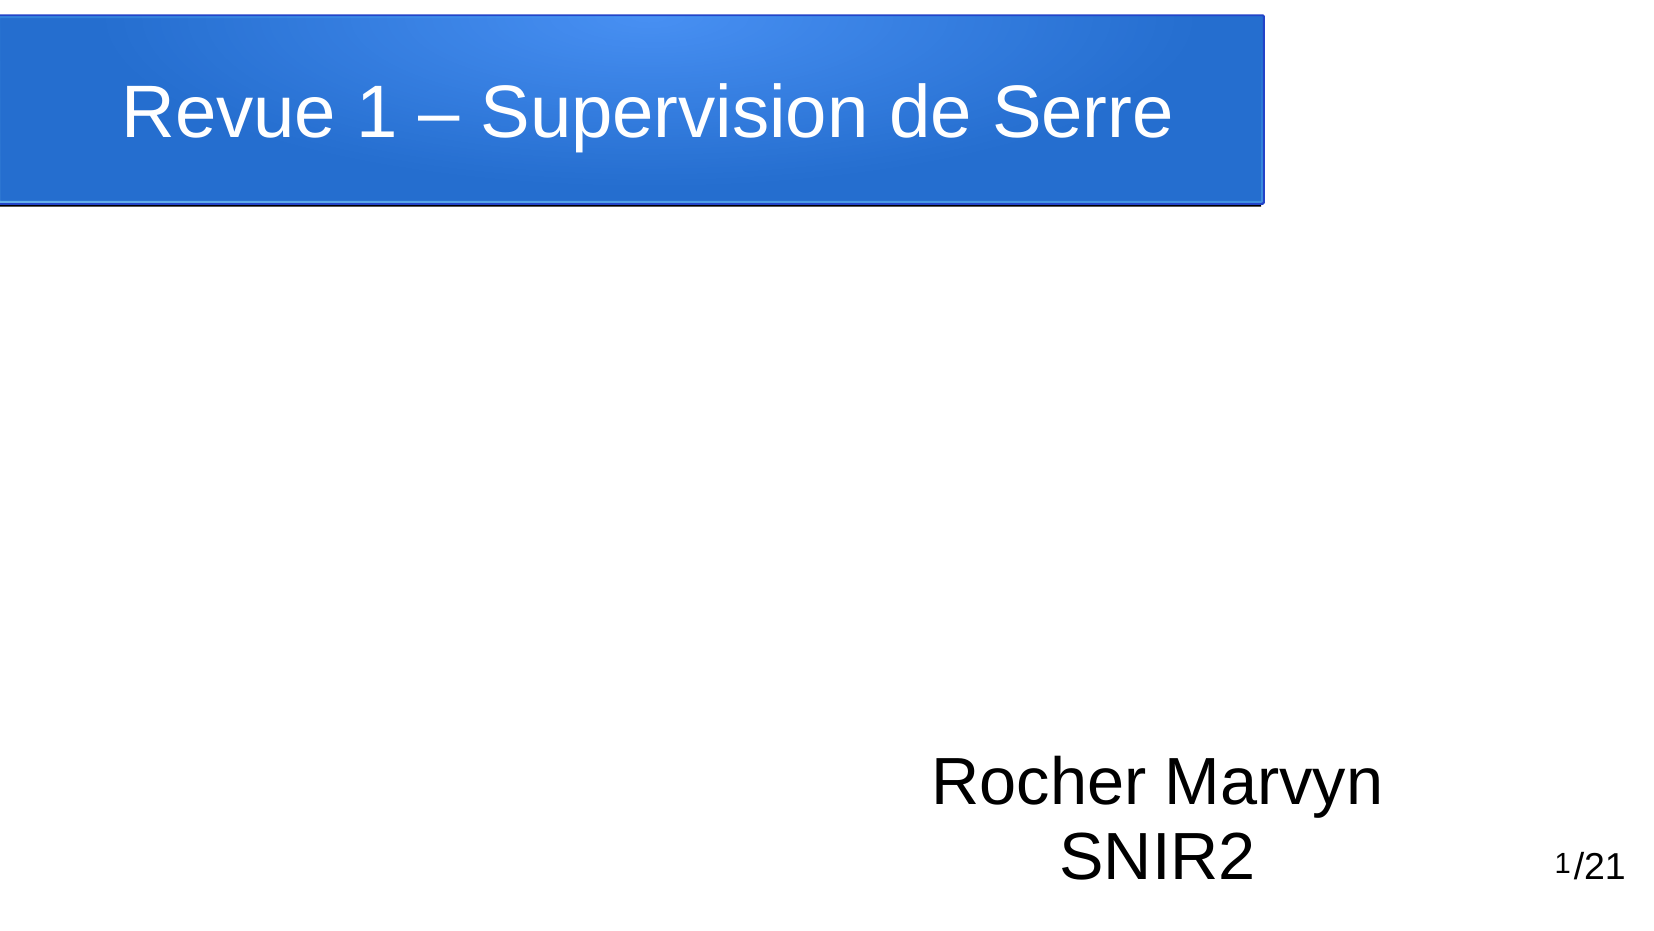

# Revue 1 – Supervision de Serre
Rocher Marvyn SNIR2
/21
1